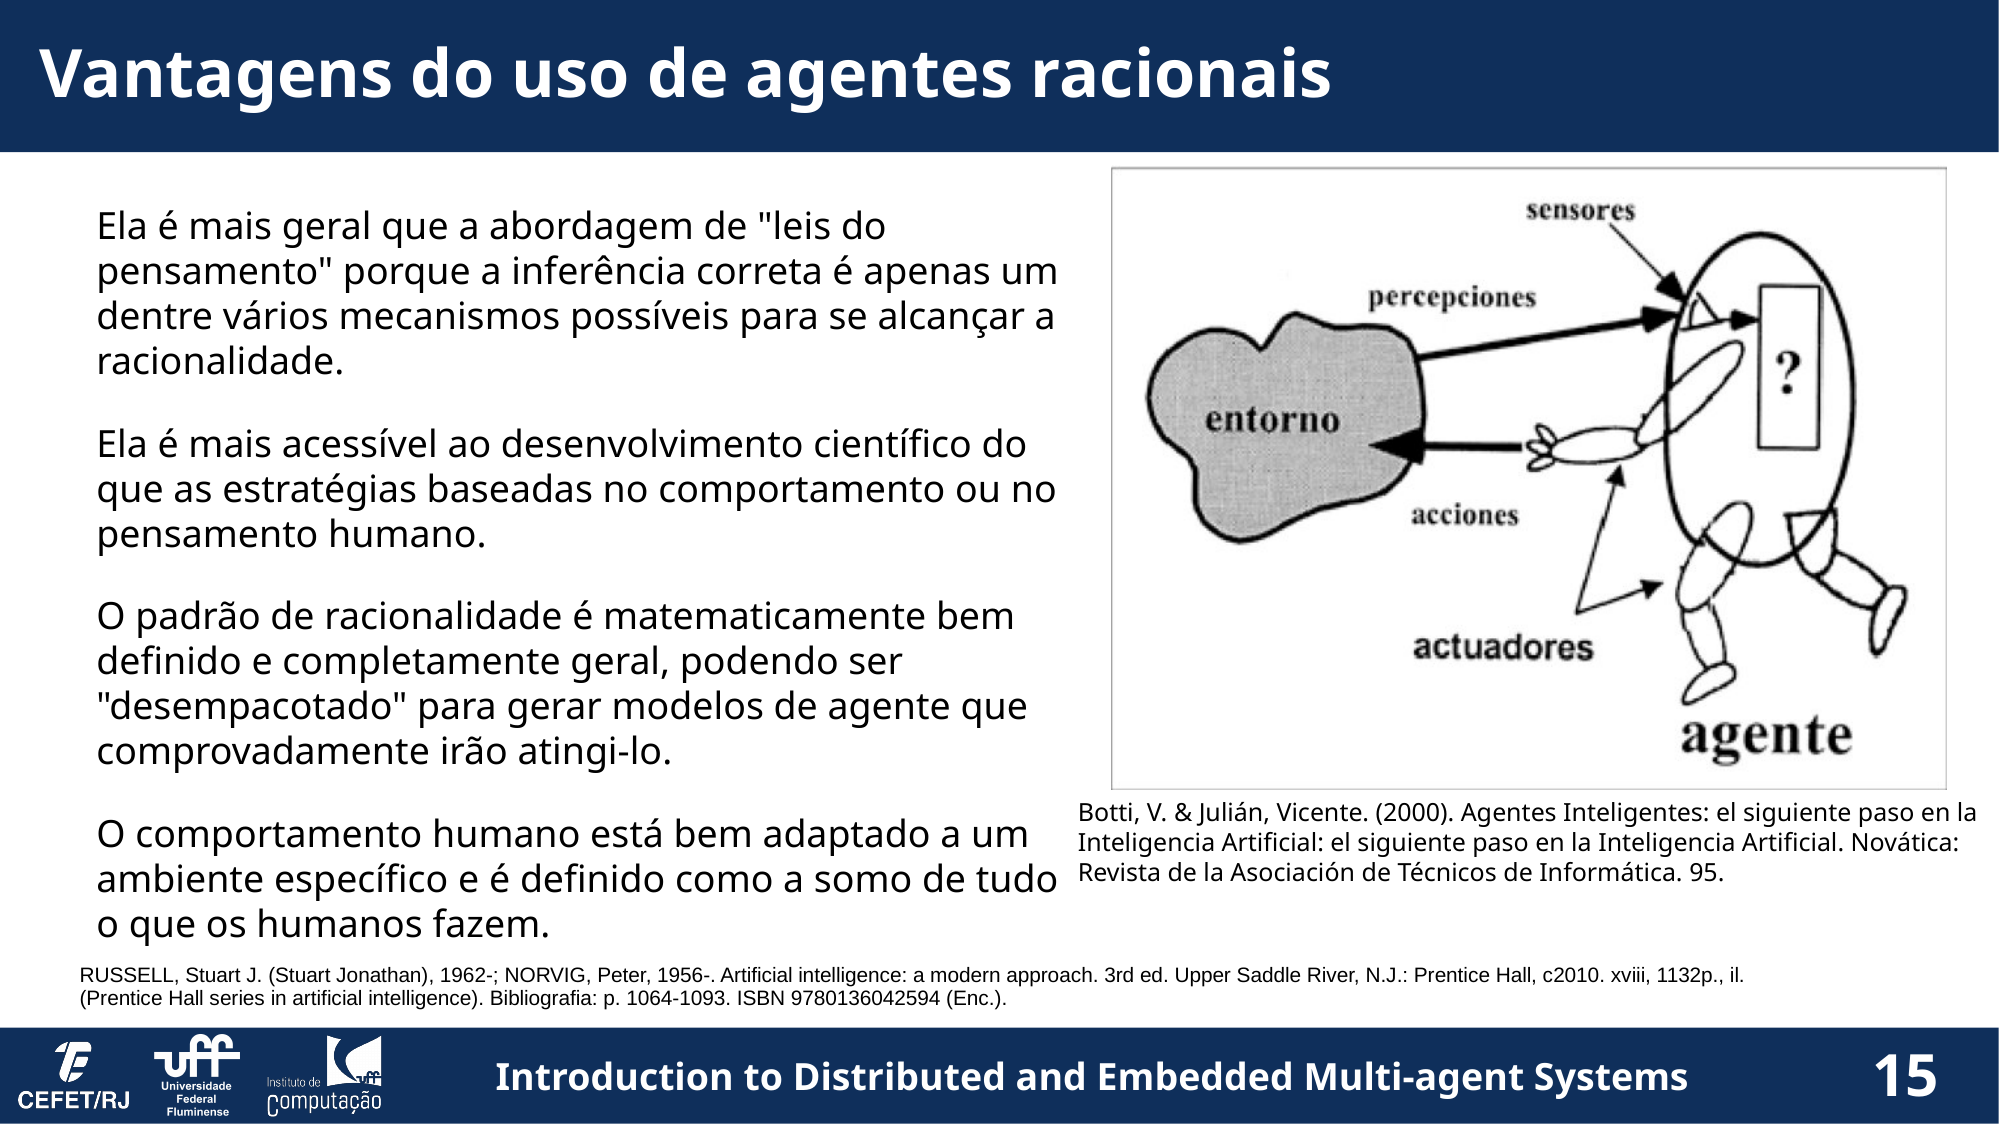

Vantagens do uso de agentes racionais
# Ela é mais geral que a abordagem de "leis do pensamento" porque a inferência correta é apenas um dentre vários mecanismos possíveis para se alcançar a racionalidade.
Ela é mais acessível ao desenvolvimento científico do que as estratégias baseadas no comportamento ou no pensamento humano.
O padrão de racionalidade é matematicamente bem definido e completamente geral, podendo ser "desempacotado" para gerar modelos de agente que comprovadamente irão atingi-lo.
O comportamento humano está bem adaptado a um ambiente específico e é definido como a somo de tudo o que os humanos fazem.
Botti, V. & Julián, Vicente. (2000). Agentes Inteligentes: el siguiente paso en la Inteligencia Artificial: el siguiente paso en la Inteligencia Artificial. Novática: Revista de la Asociación de Técnicos de Informática. 95.
RUSSELL, Stuart J. (Stuart Jonathan), 1962-; NORVIG, Peter, 1956-. Artificial intelligence: a modern approach. 3rd ed. Upper Saddle River, N.J.: Prentice Hall, c2010. xviii, 1132p., il. (Prentice Hall series in artificial intelligence). Bibliografia: p. 1064-1093. ISBN 9780136042594 (Enc.).